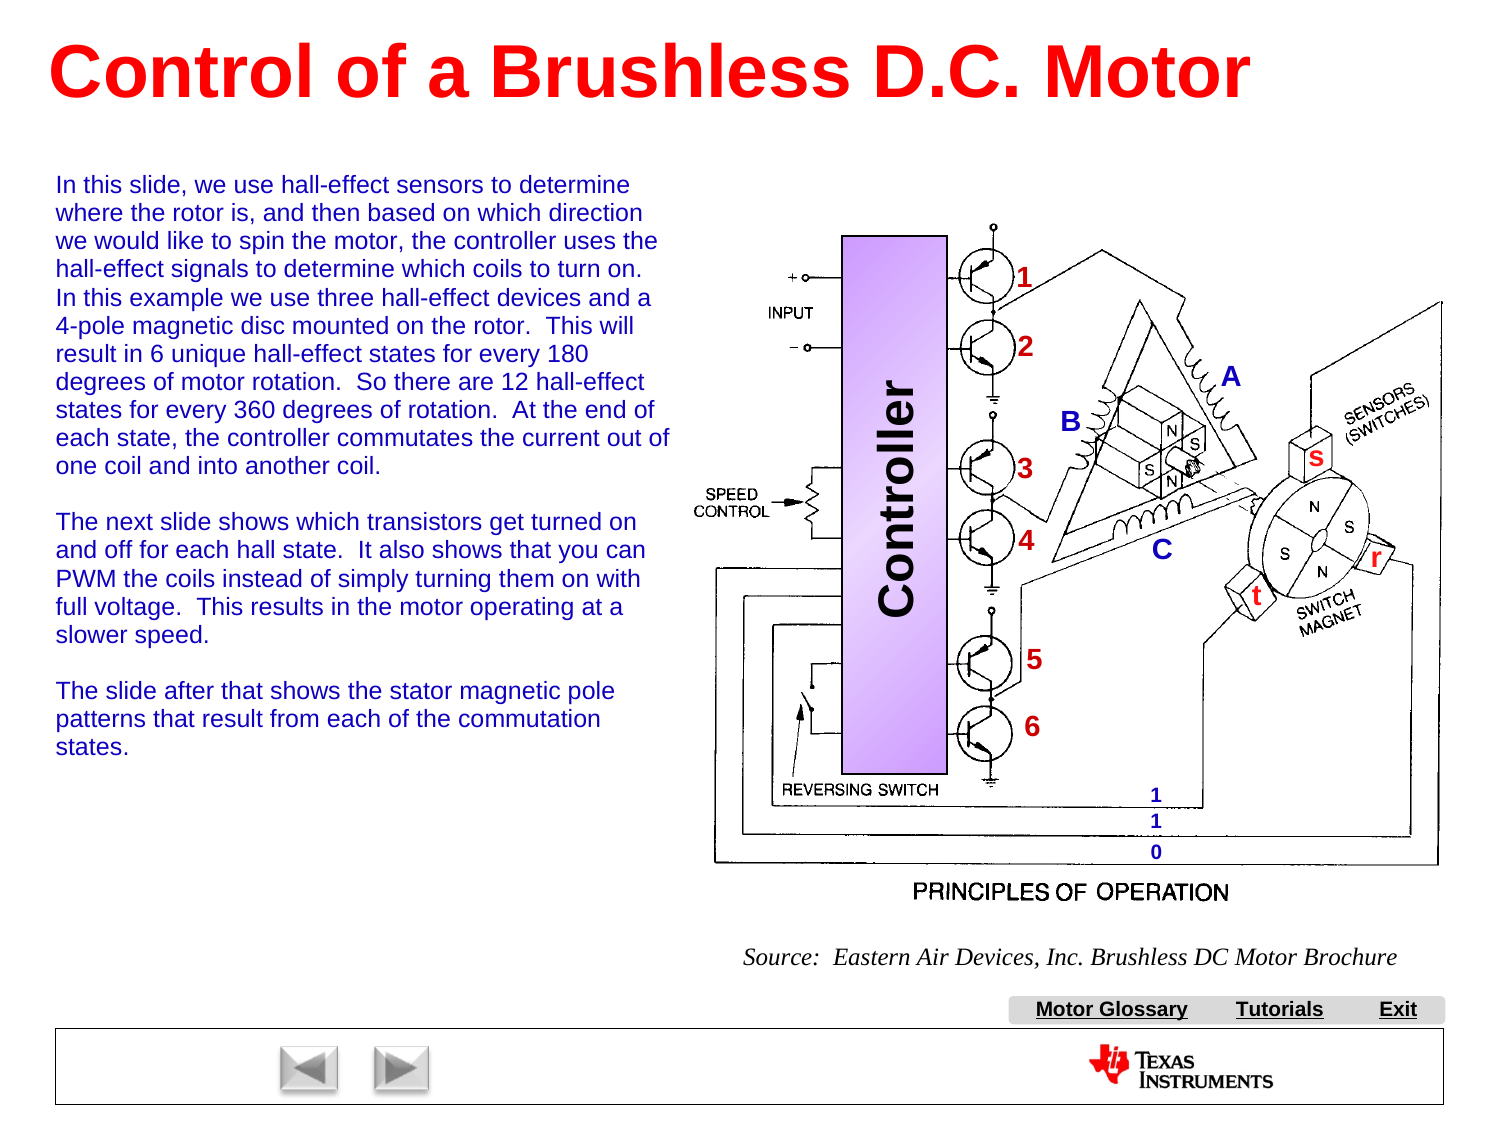

Control of a Brushless D.C. Motor
In this slide, we use hall-effect sensors to determine where the rotor is, and then based on which direction we would like to spin the motor, the controller uses the hall-effect signals to determine which coils to turn on. In this example we use three hall-effect devices and a 4-pole magnetic disc mounted on the rotor. This will result in 6 unique hall-effect states for every 180 degrees of motor rotation. So there are 12 hall-effect states for every 360 degrees of rotation. At the end of each state, the controller commutates the current out of one coil and into another coil.
The next slide shows which transistors get turned on and off for each hall state. It also shows that you can PWM the coils instead of simply turning them on with full voltage. This results in the motor operating at a slower speed.
The slide after that shows the stator magnetic pole patterns that result from each of the commutation states.
1
2
A
B
s
3
Controller
4
C
r
t
5
6
1
1
0
Source: Eastern Air Devices, Inc. Brushless DC Motor Brochure